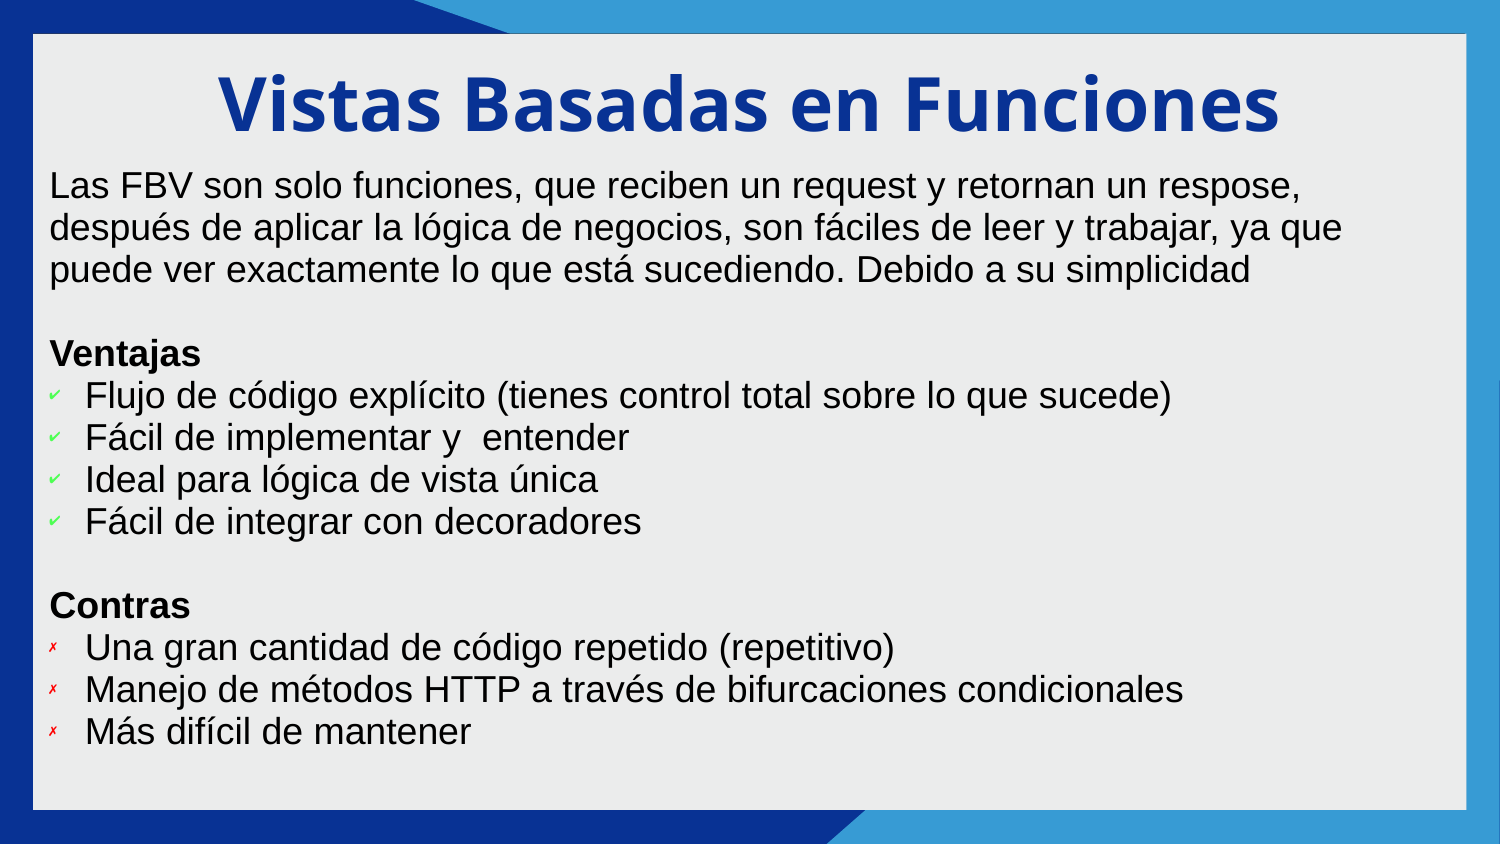

# Vistas Basadas en Funciones
Las FBV son solo funciones, que reciben un request y retornan un respose, después de aplicar la lógica de negocios, son fáciles de leer y trabajar, ya que puede ver exactamente lo que está sucediendo. Debido a su simplicidad
Ventajas
Flujo de código explícito (tienes control total sobre lo que sucede)
Fácil de implementar y entender
Ideal para lógica de vista única
Fácil de integrar con decoradores
Contras
Una gran cantidad de código repetido (repetitivo)
Manejo de métodos HTTP a través de bifurcaciones condicionales
Más difícil de mantener